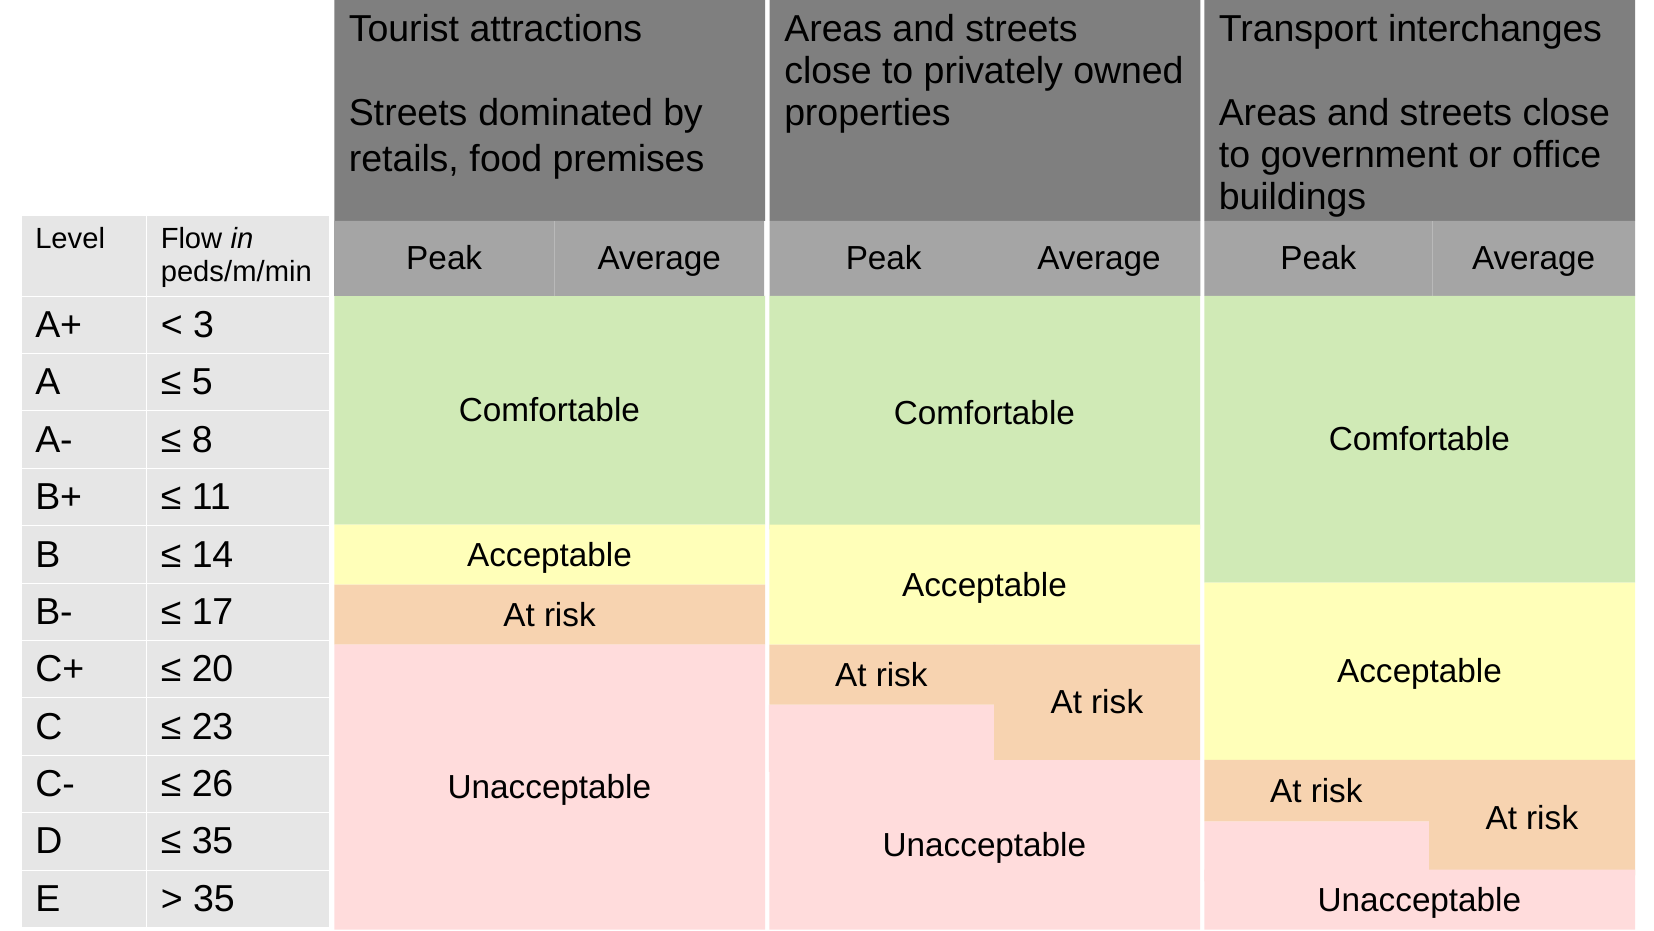

Tourist attractions
Streets dominated by
retails, food premises
Areas and streets
close to privately owned
properties
Transport interchanges
Areas and streets close
to government or office
buildings
| Level | Flow in peds/m/min |
| --- | --- |
| A+ | < 3 |
| A | ≤ 5 |
| A- | ≤ 8 |
| B+ | ≤ 11 |
| B | ≤ 14 |
| B- | ≤ 17 |
| C+ | ≤ 20 |
| C | ≤ 23 |
| C- | ≤ 26 |
| D | ≤ 35 |
| E | > 35 |
Peak
Average
Peak
Average
Peak
Average
Comfortable
Comfortable
Comfortable
Acceptable
Acceptable
Acceptable
At risk
Unacceptable
At risk
At risk
At risk
At risk
Unacceptable
Unacceptable